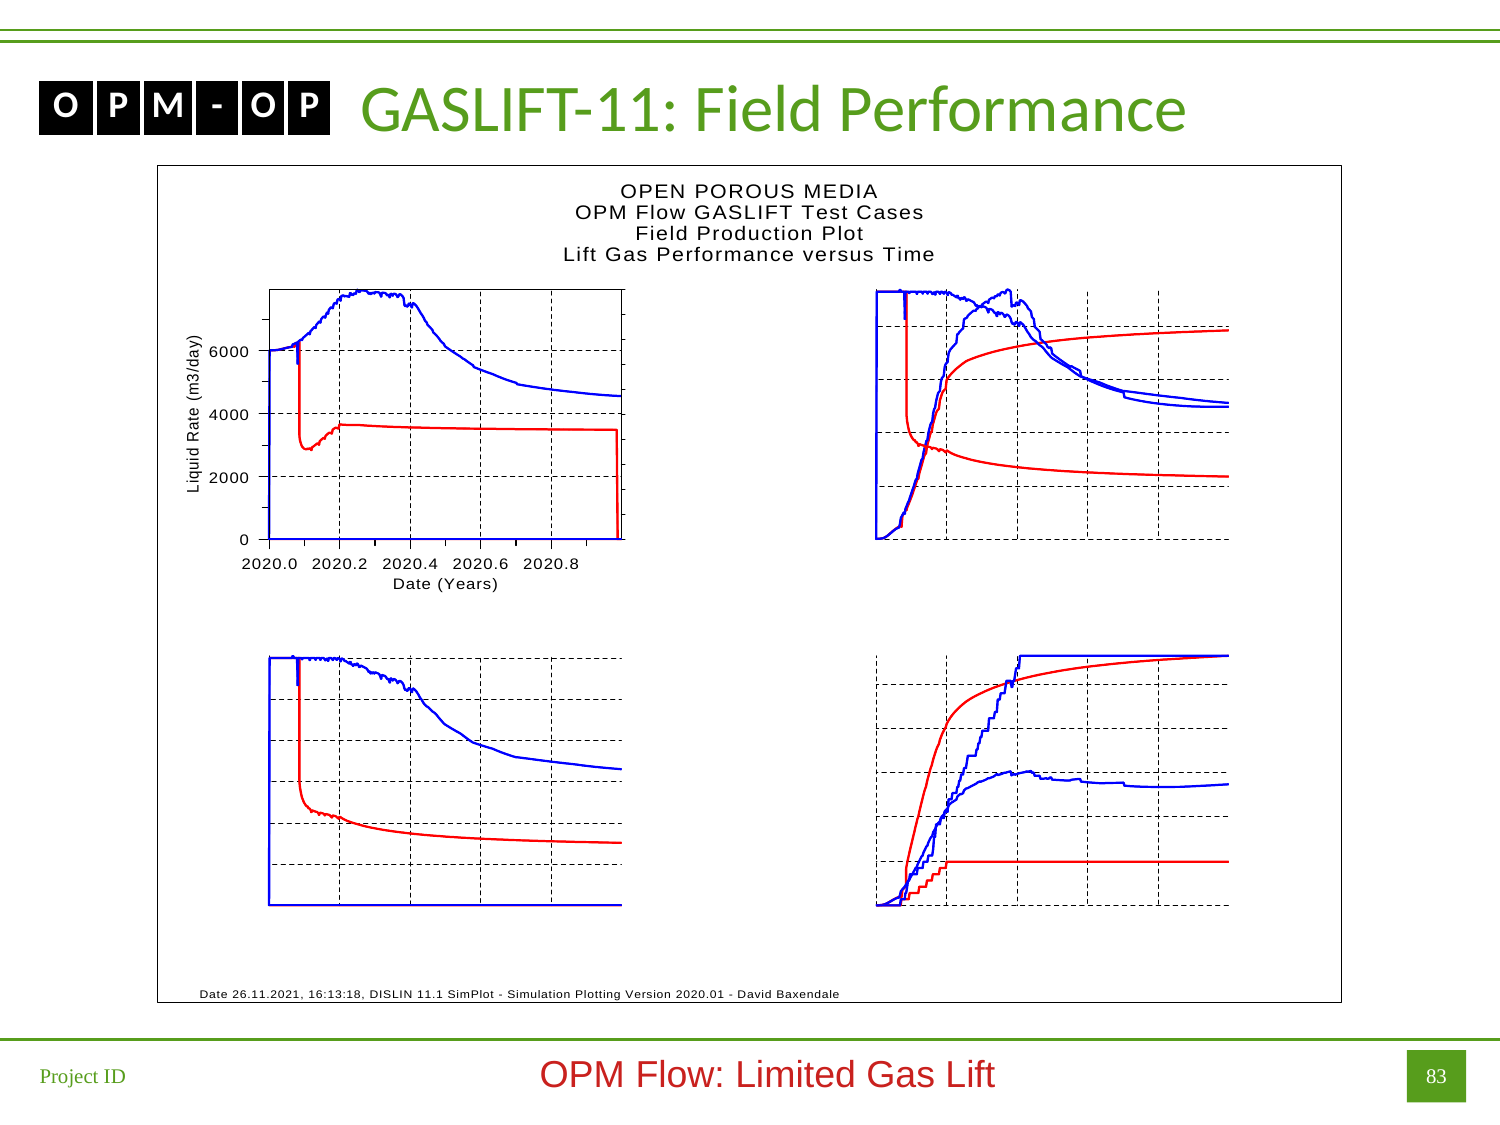

# GASLIFT-11: Field Performance
OPM Flow: Limited Gas Lift
Project ID
83